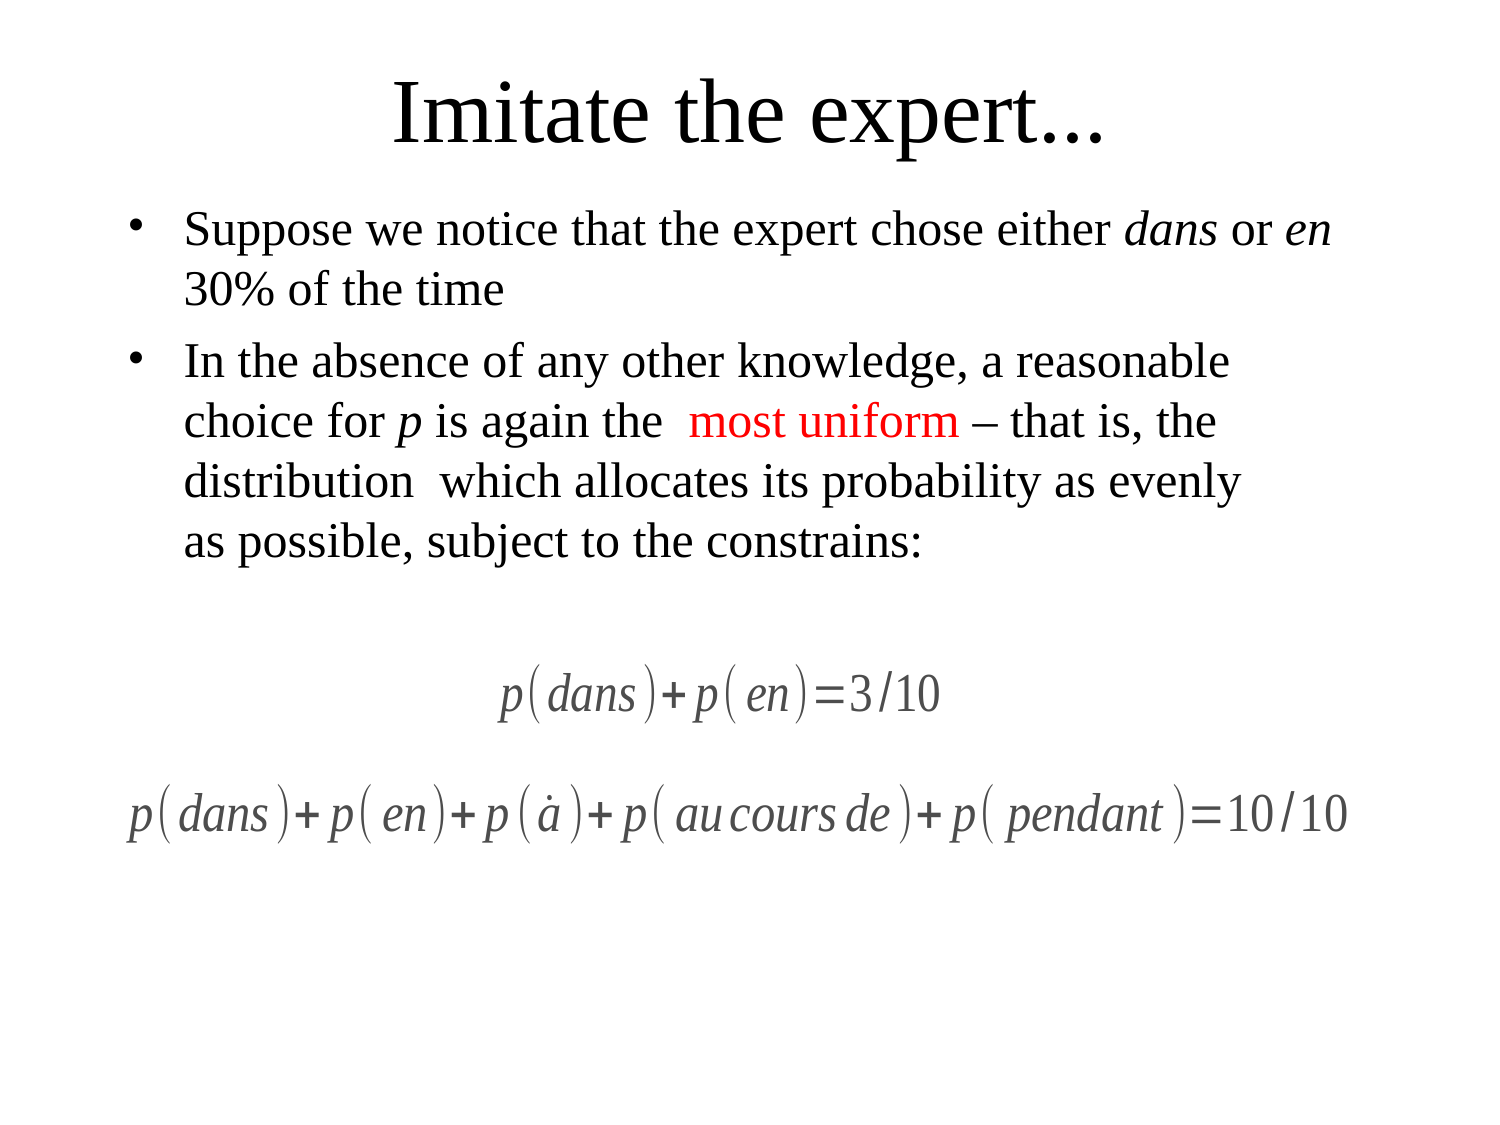

# Imitate the expert...
Suppose we notice that the expert chose either dans or en 30% of the time
In the absence of any other knowledge, a reasonable choice for p is again the most uniform – that is, the distribution which allocates its probability as evenly
as possible, subject to the constrains: